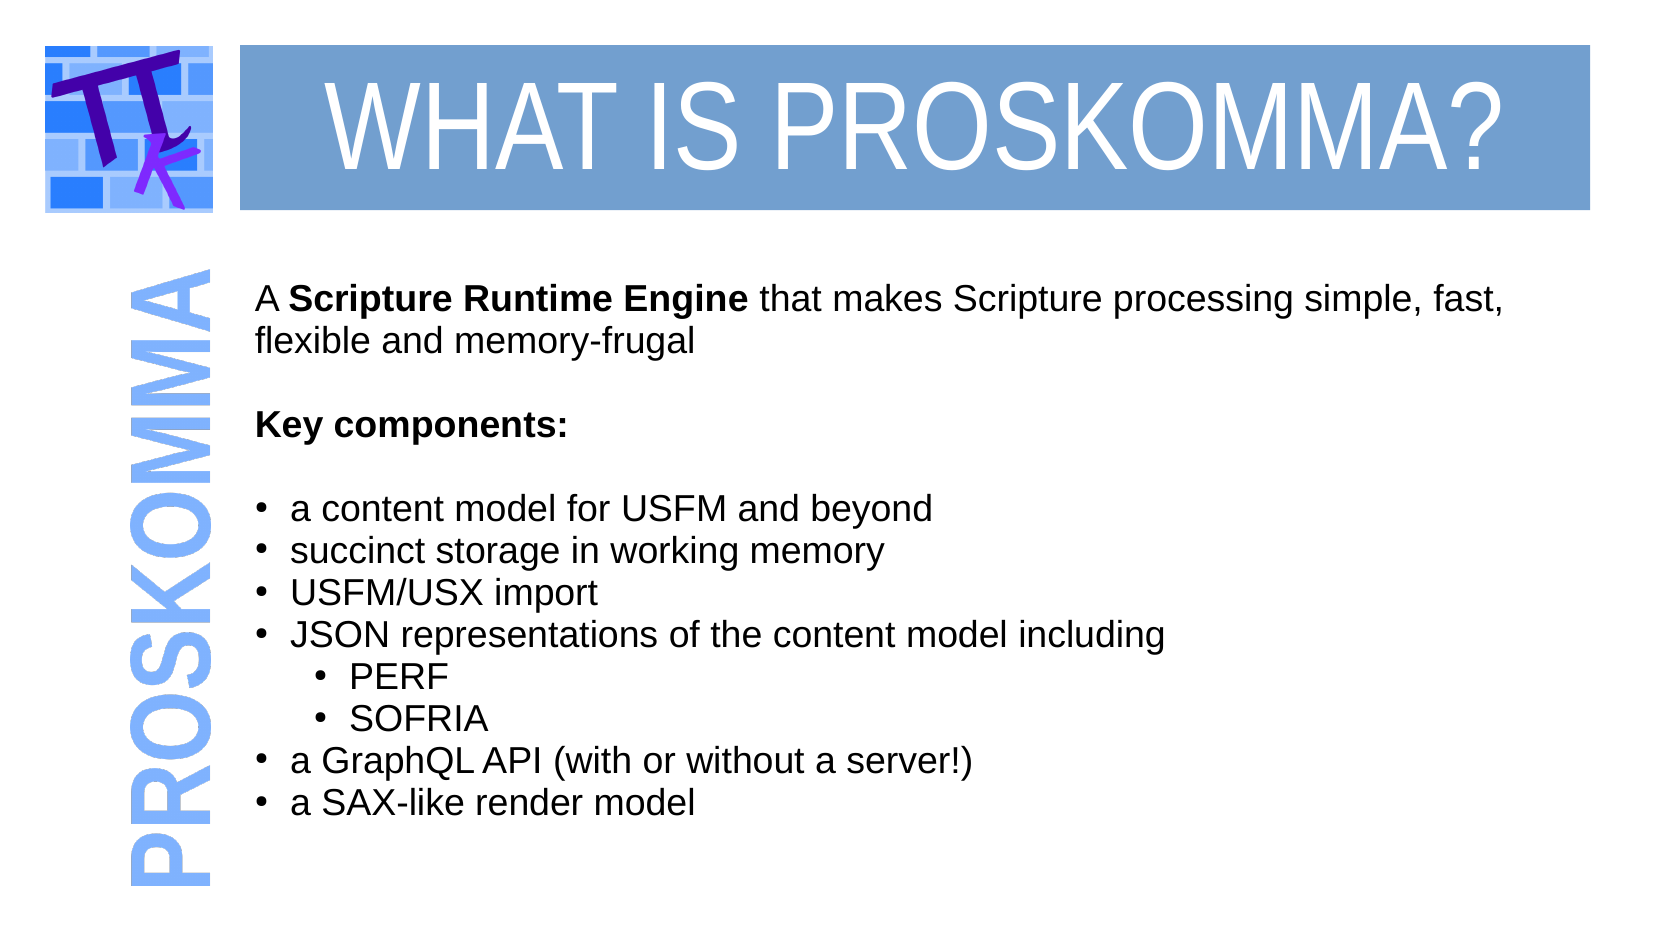

WHAT IS PROSKOMMA?
A Scripture Runtime Engine that makes Scripture processing simple, fast, flexible and memory-frugal
Key components:
a content model for USFM and beyond
succinct storage in working memory
USFM/USX import
JSON representations of the content model including
PERF
SOFRIA
a GraphQL API (with or without a server!)
a SAX-like render model